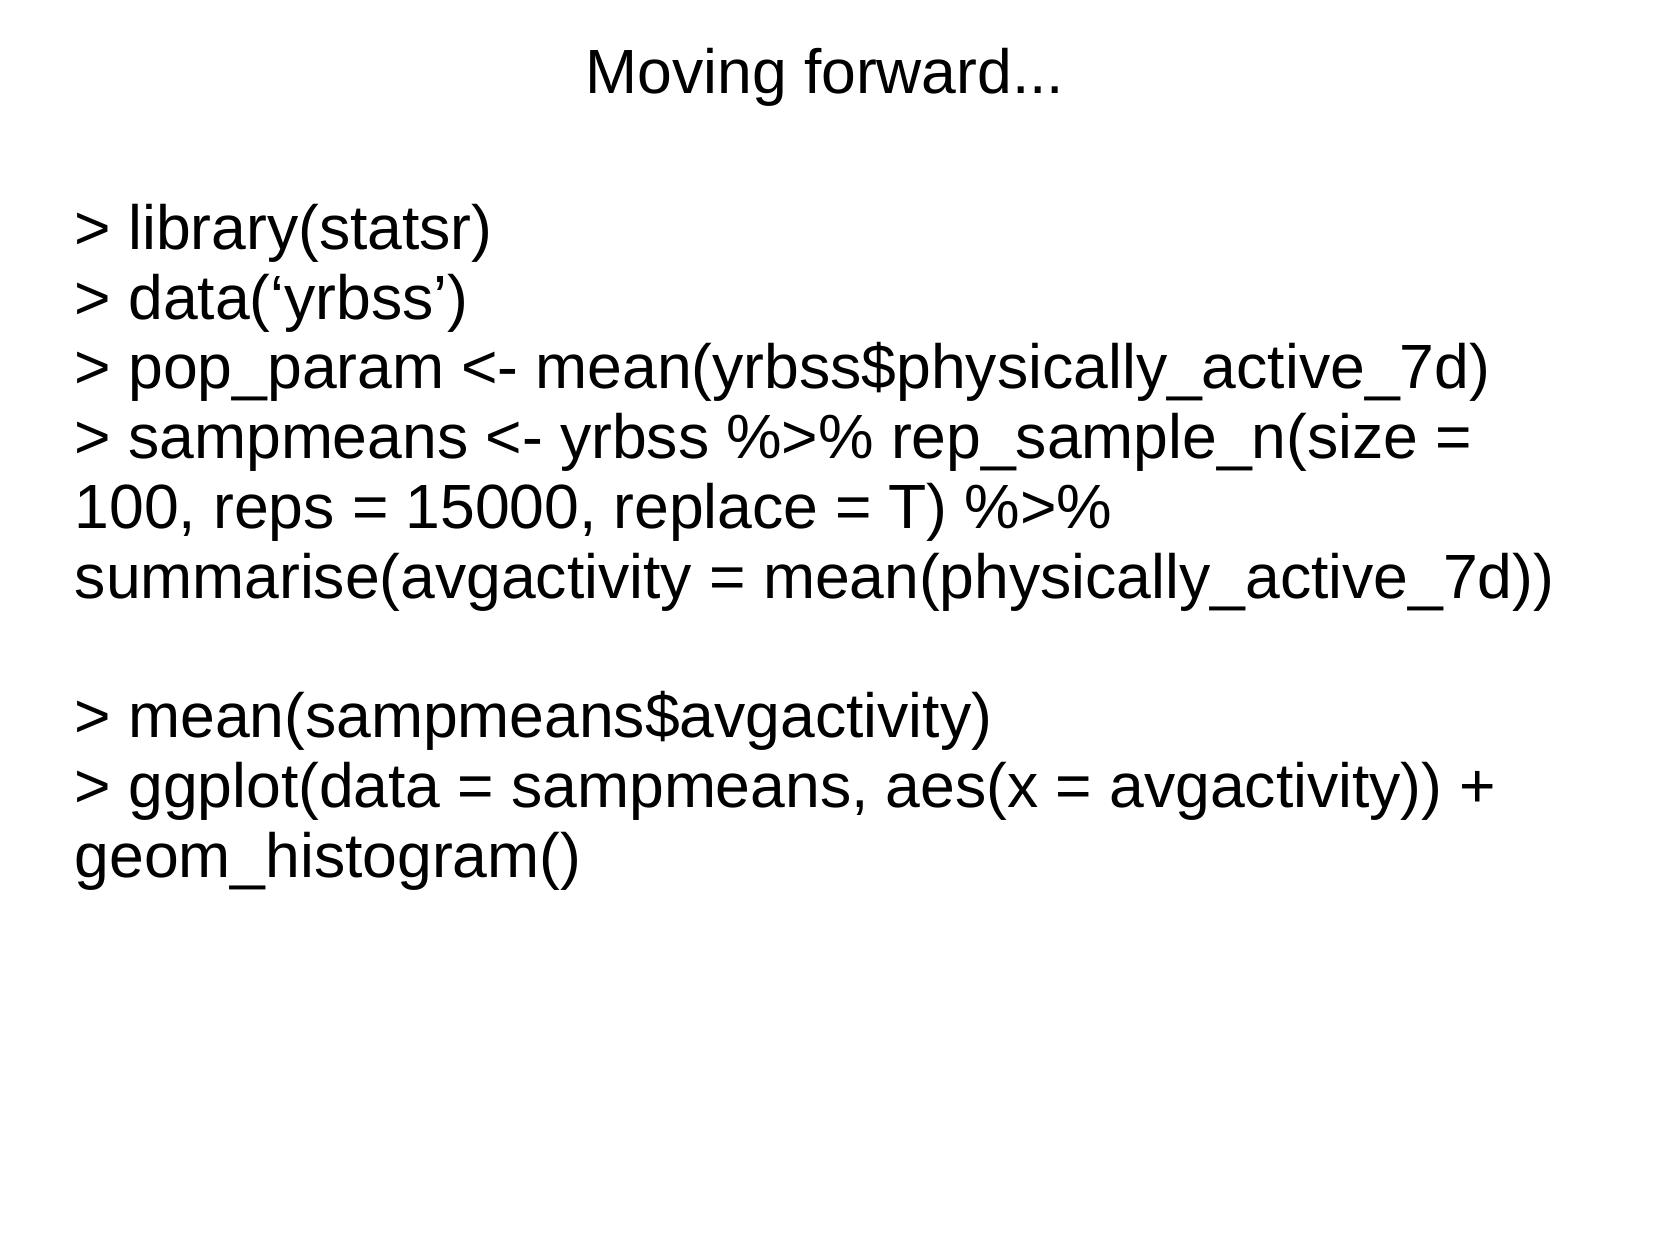

Moving forward...
> library(statsr)
> data(‘yrbss’)
> pop_param <- mean(yrbss$physically_active_7d)
> sampmeans <- yrbss %>% rep_sample_n(size = 100, reps = 15000, replace = T) %>% summarise(avgactivity = mean(physically_active_7d))
> mean(sampmeans$avgactivity)
> ggplot(data = sampmeans, aes(x = avgactivity)) + geom_histogram()